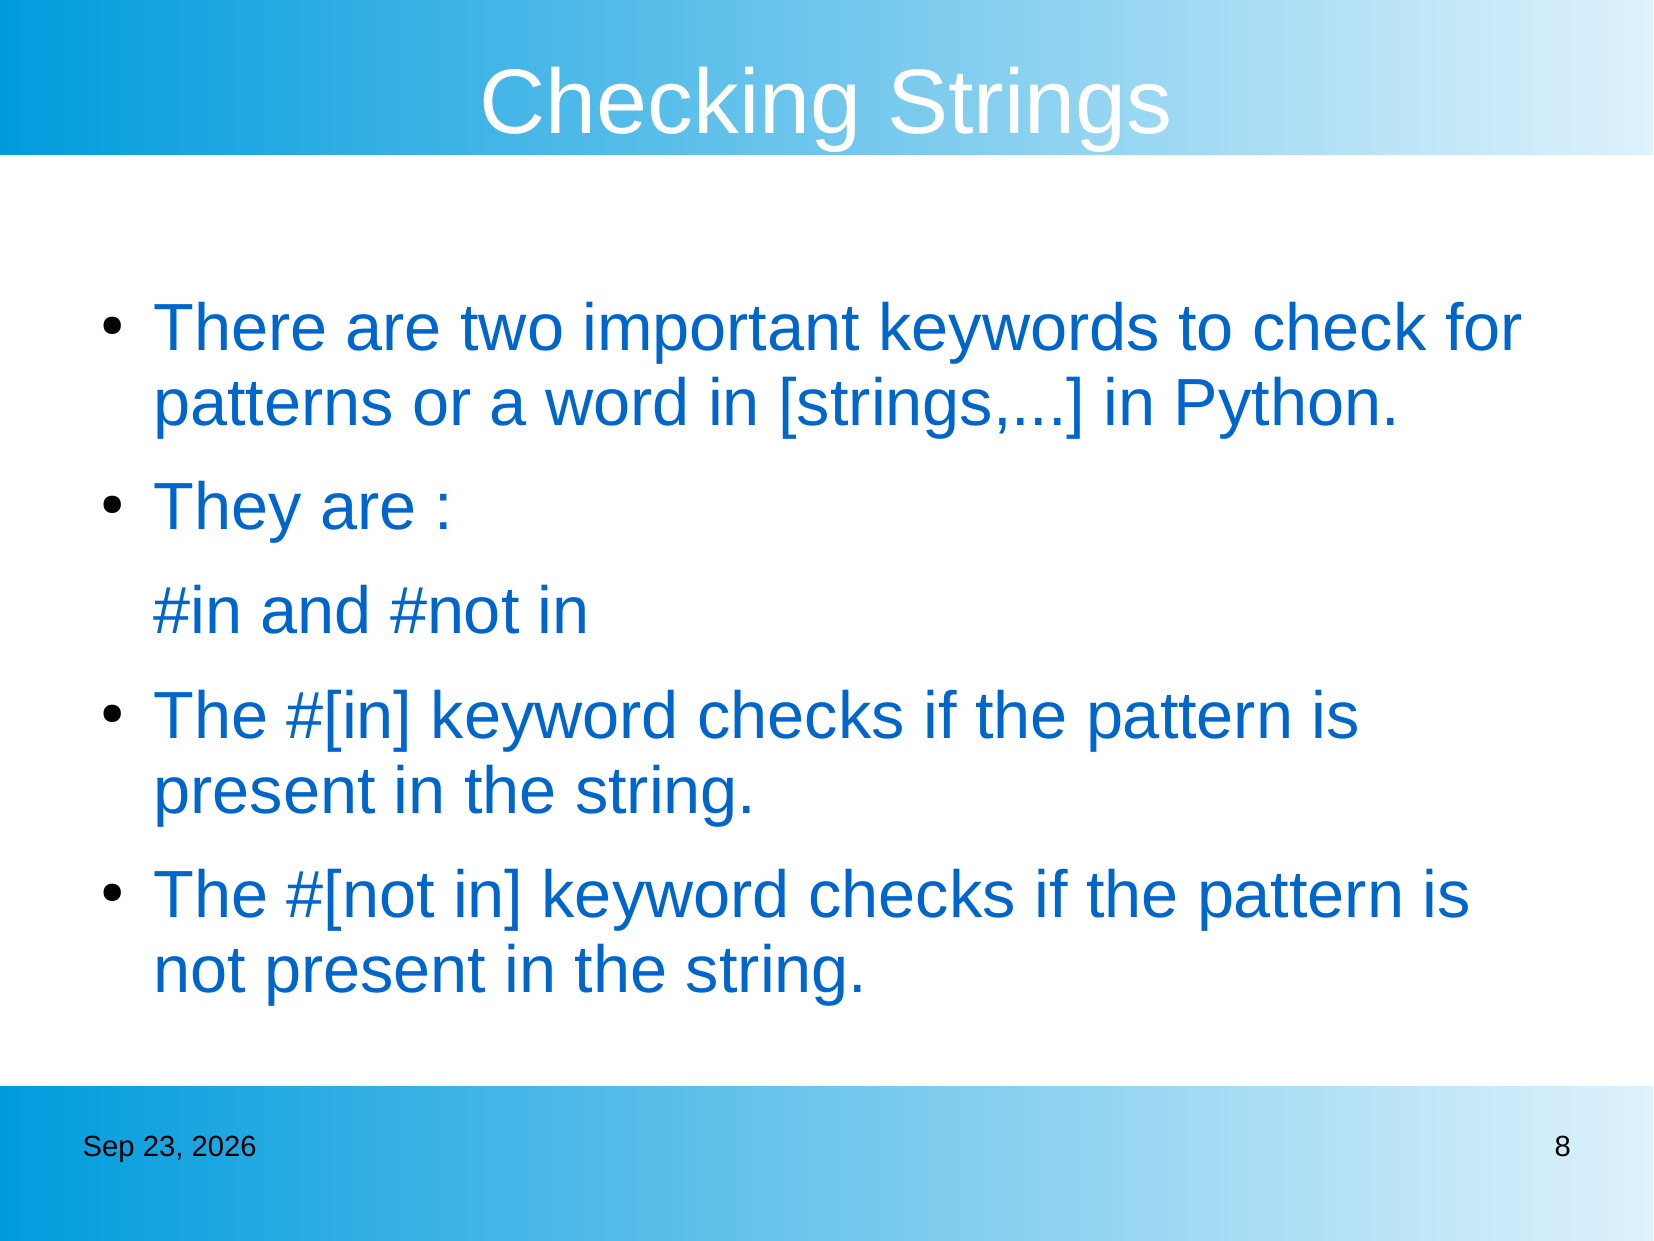

# Checking Strings
There are two important keywords to check for patterns or a word in [strings,...] in Python.
They are :
#in and #not in
The #[in] keyword checks if the pattern is present in the string.
The #[not in] keyword checks if the pattern is not present in the string.
8